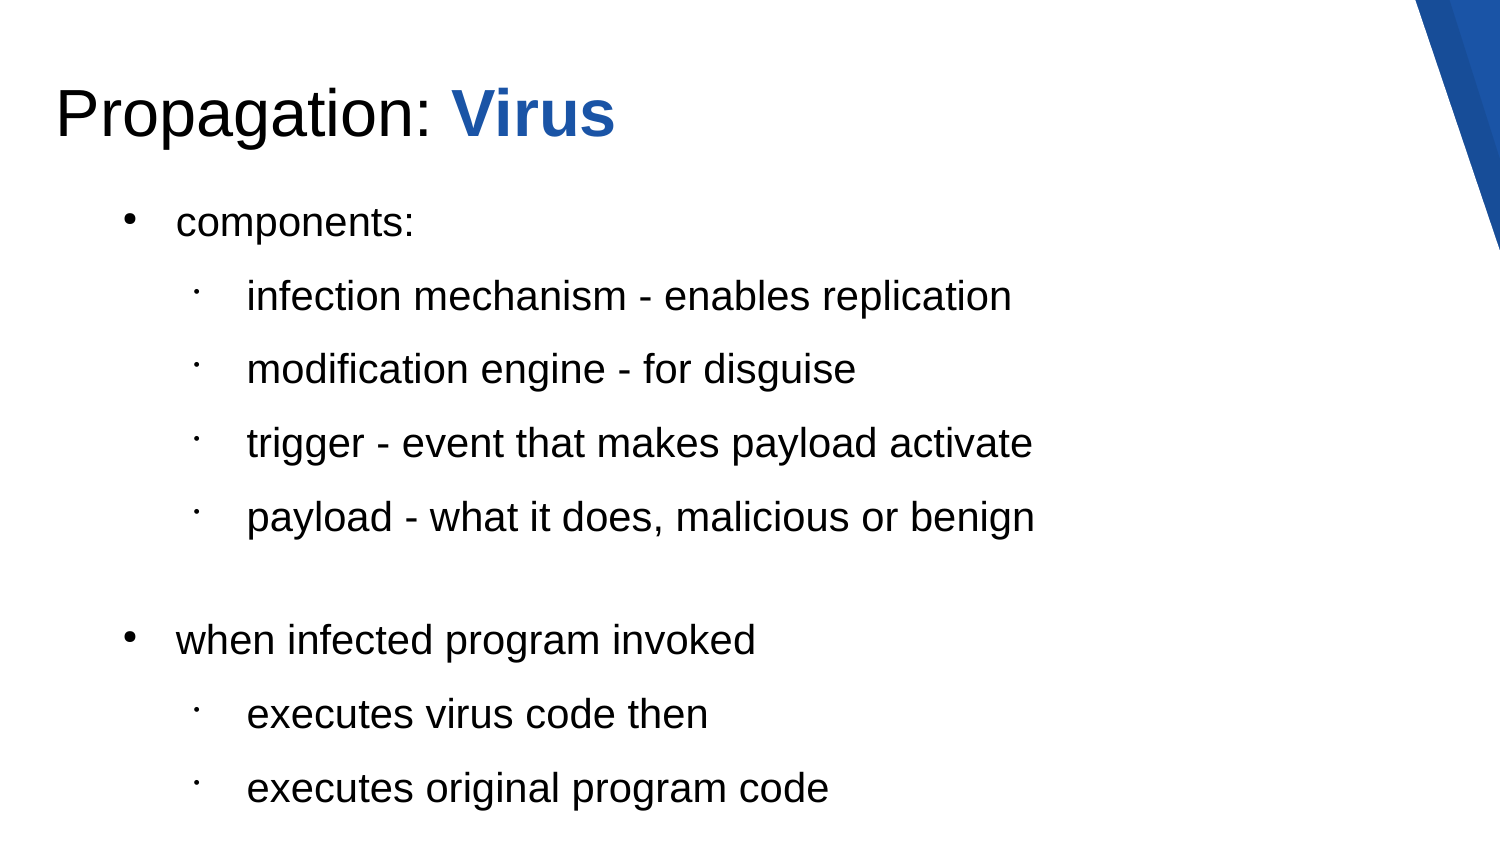

Propagation: Virus
# components:
infection mechanism - enables replication
modification engine - for disguise
trigger - event that makes payload activate
payload - what it does, malicious or benign
when infected program invoked
executes virus code then
executes original program code